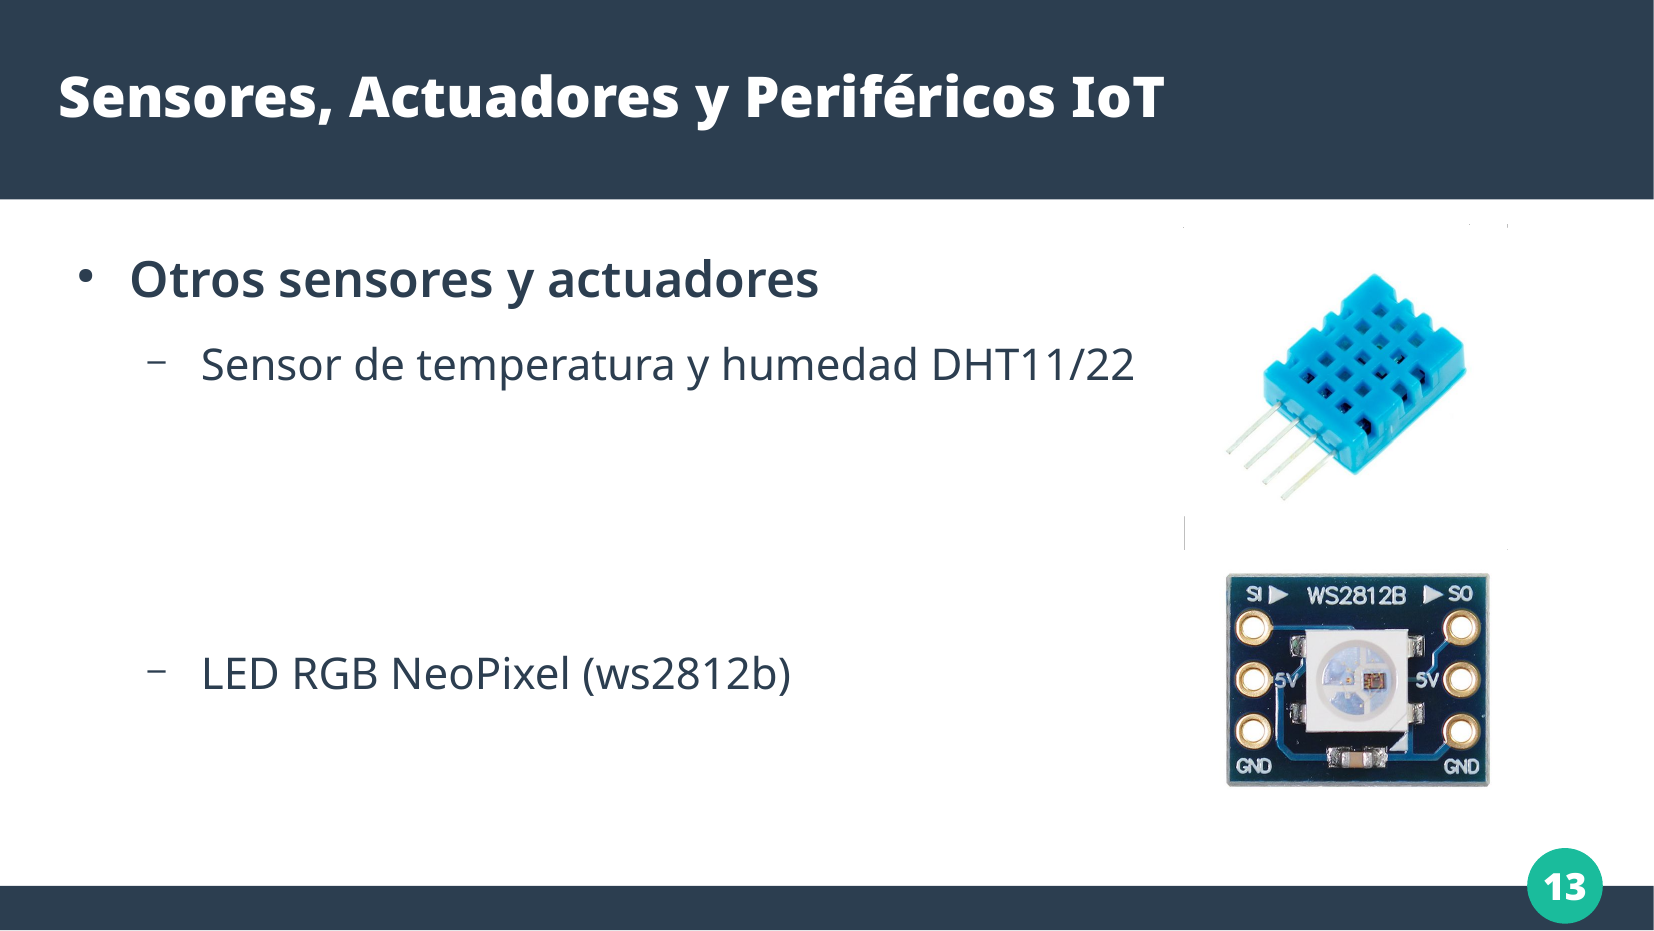

# Sensores, Actuadores y Periféricos IoT
Otros sensores y actuadores
Sensor de temperatura y humedad DHT11/22
LED RGB NeoPixel (ws2812b)